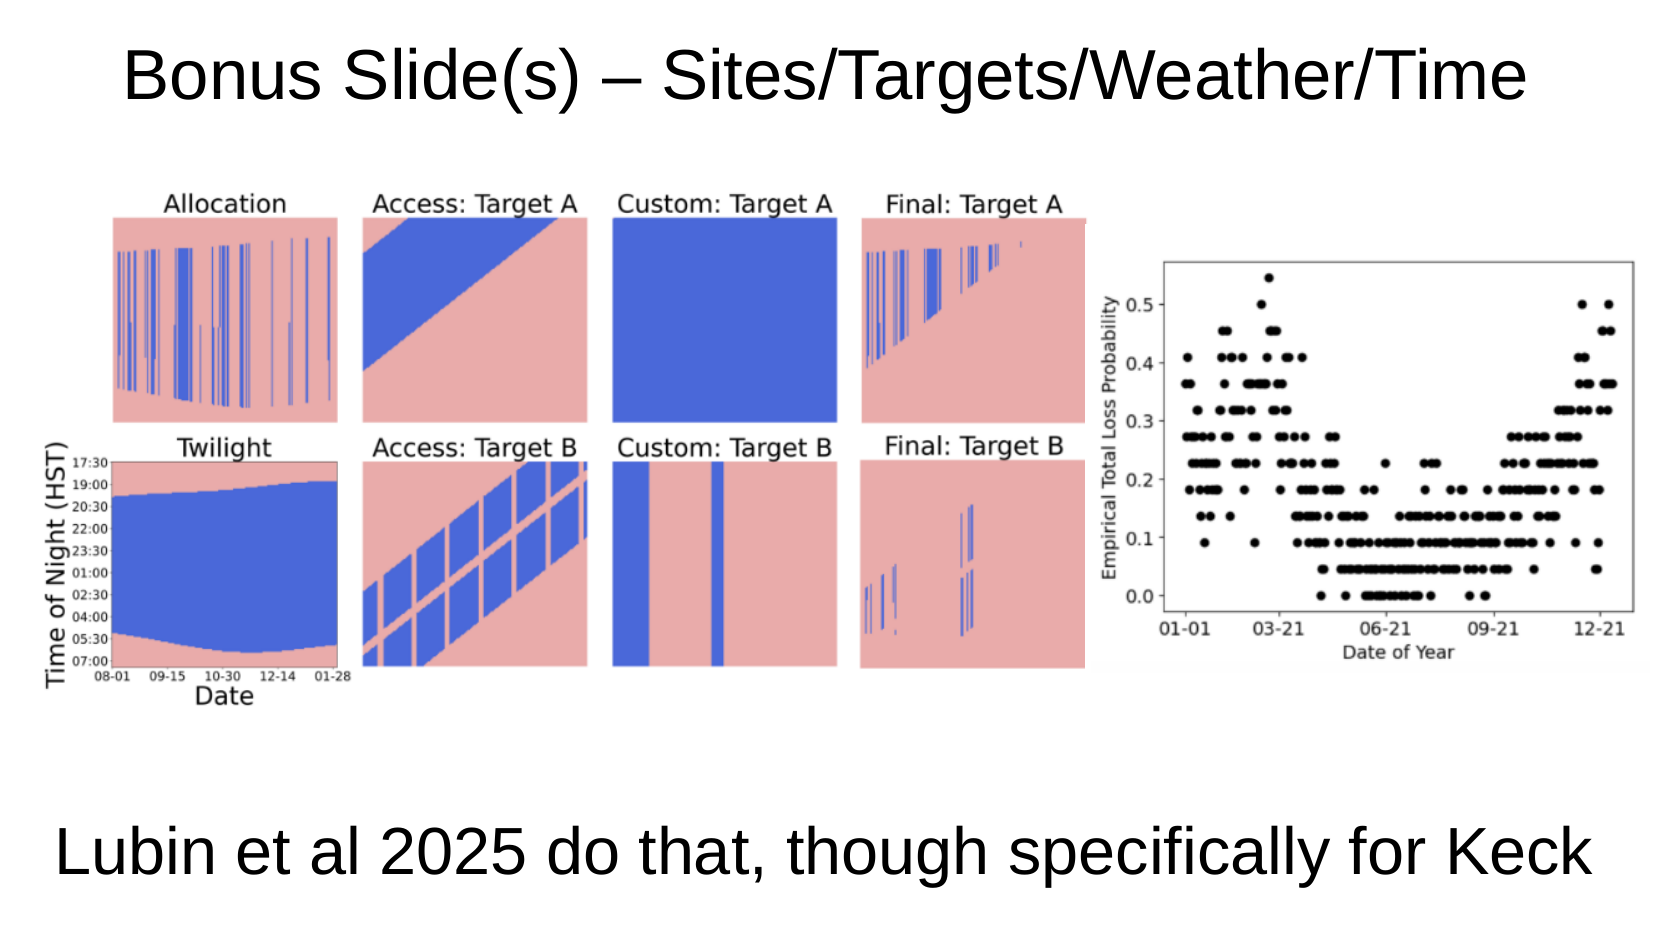

# Bonus Slide(s) – Sites/Targets/Weather/Time
Lubin et al 2025 do that, though specifically for Keck